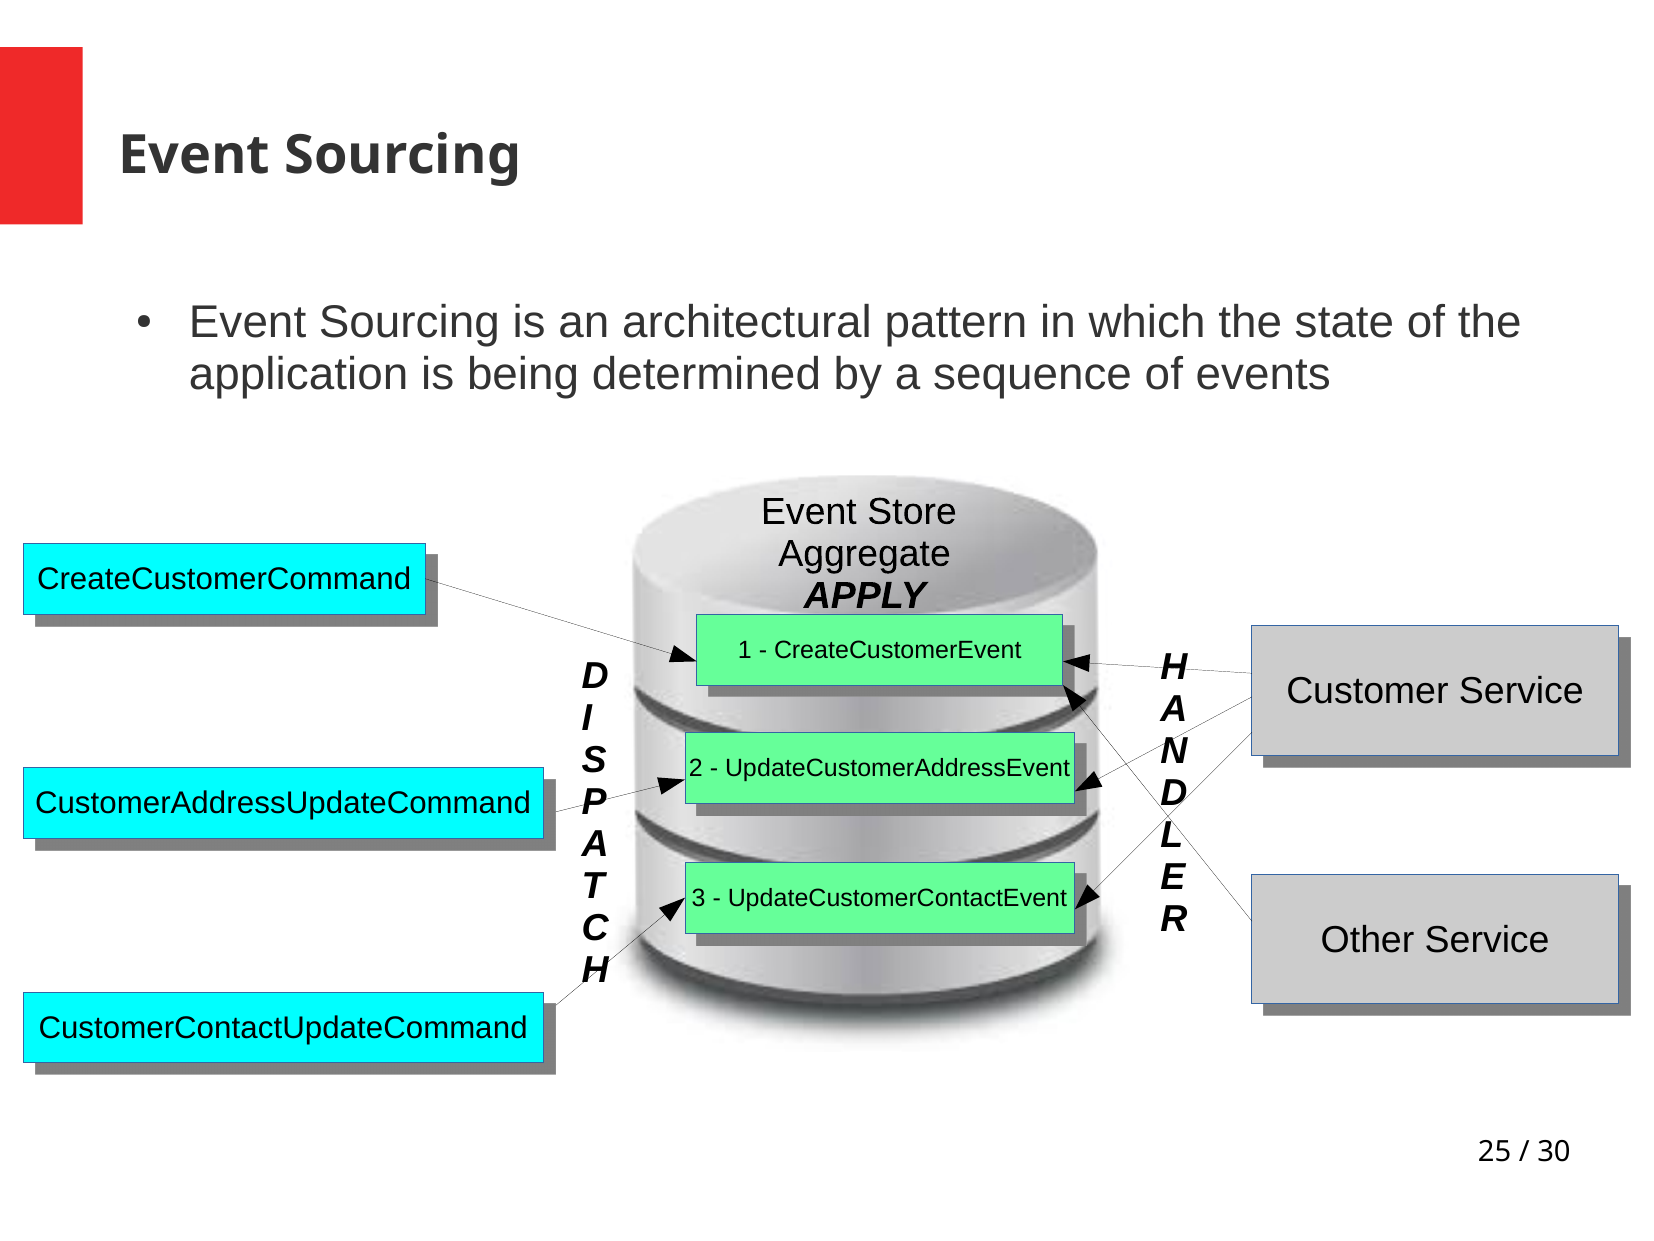

# Event Sourcing
Event Sourcing is an architectural pattern in which the state of the application is being determined by a sequence of events
Event Store
Aggregate
APPLY
CreateCustomerCommand
1 - CreateCustomerEvent
Customer Service
HANDLER
DISPATCH
2 - UpdateCustomerAddressEvent
CustomerAddressUpdateCommand
3 - UpdateCustomerContactEvent
Other Service
CustomerContactUpdateCommand
25